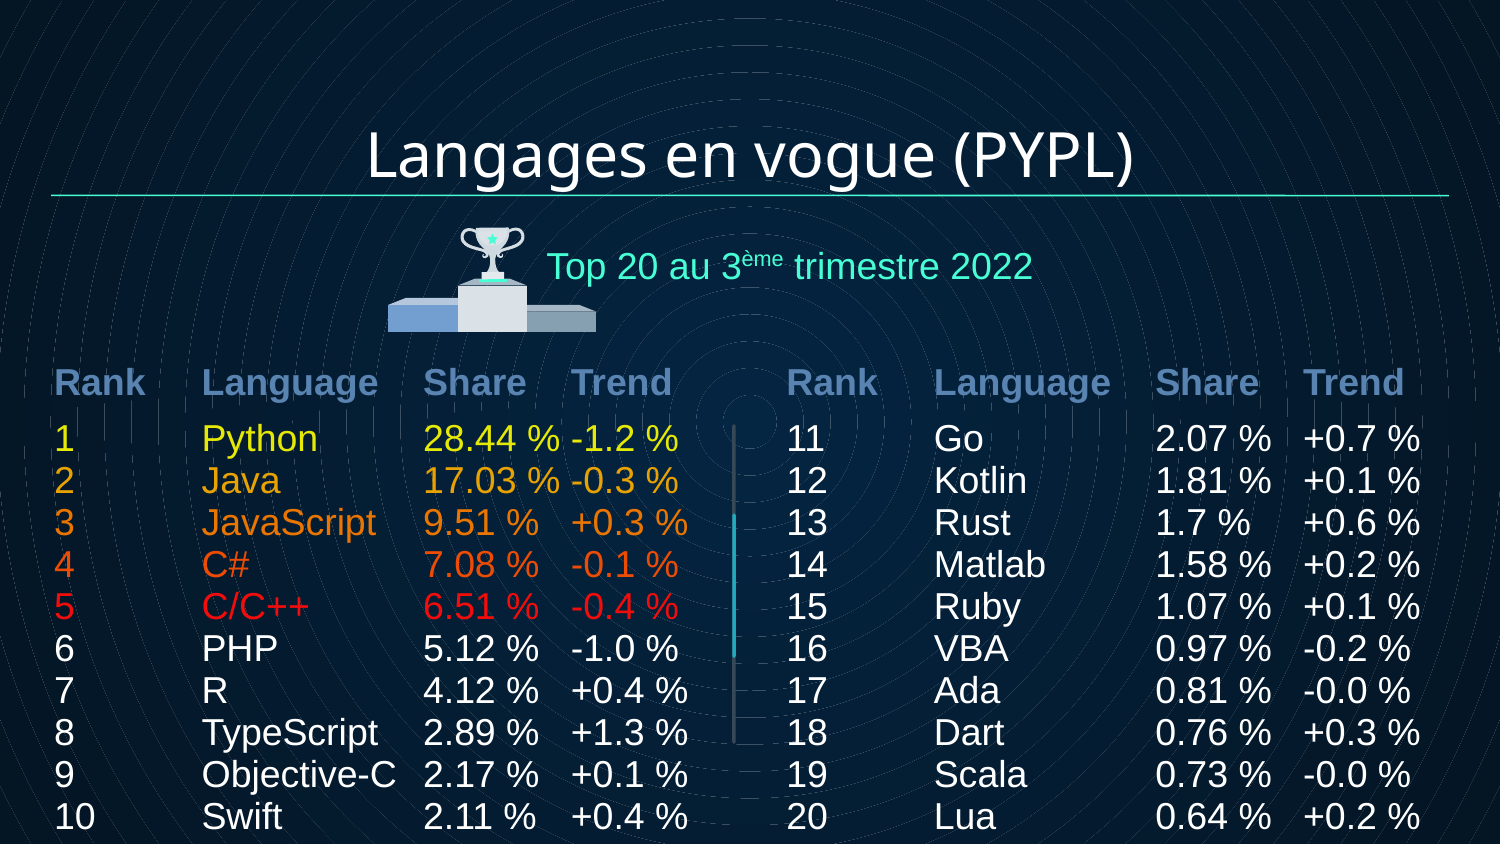

# Langages en vogue (PYPL)
Top 20 au 3ème trimestre 2022
Rank	Language	Share	Trend
1		Python		28.44 %	-1.2 %
2		Java		17.03 %	-0.3 %
3		JavaScript	9.51 %	+0.3 %
4		C#			7.08 %	-0.1 %
5		C/C++		6.51 %	-0.4 %
6		PHP		5.12 %	-1.0 %
7		R			4.12 %	+0.4 %
8		TypeScript	2.89 %	+1.3 %
9		Objective-C	2.17 %	+0.1 %
10		Swift		2.11 %	+0.4 %
Rank	Language	Share	Trend
11		Go			2.07 %	+0.7 %
12		Kotlin		1.81 %	+0.1 %
13		Rust		1.7 %	+0.6 %
14		Matlab		1.58 %	+0.2 %
15		Ruby		1.07 %	+0.1 %
16		VBA		0.97 %	-0.2 %
17		Ada			0.81 %	-0.0 %
18		Dart			0.76 %	+0.3 %
19		Scala		0.73 %	-0.0 %
20		Lua			0.64 %	+0.2 %